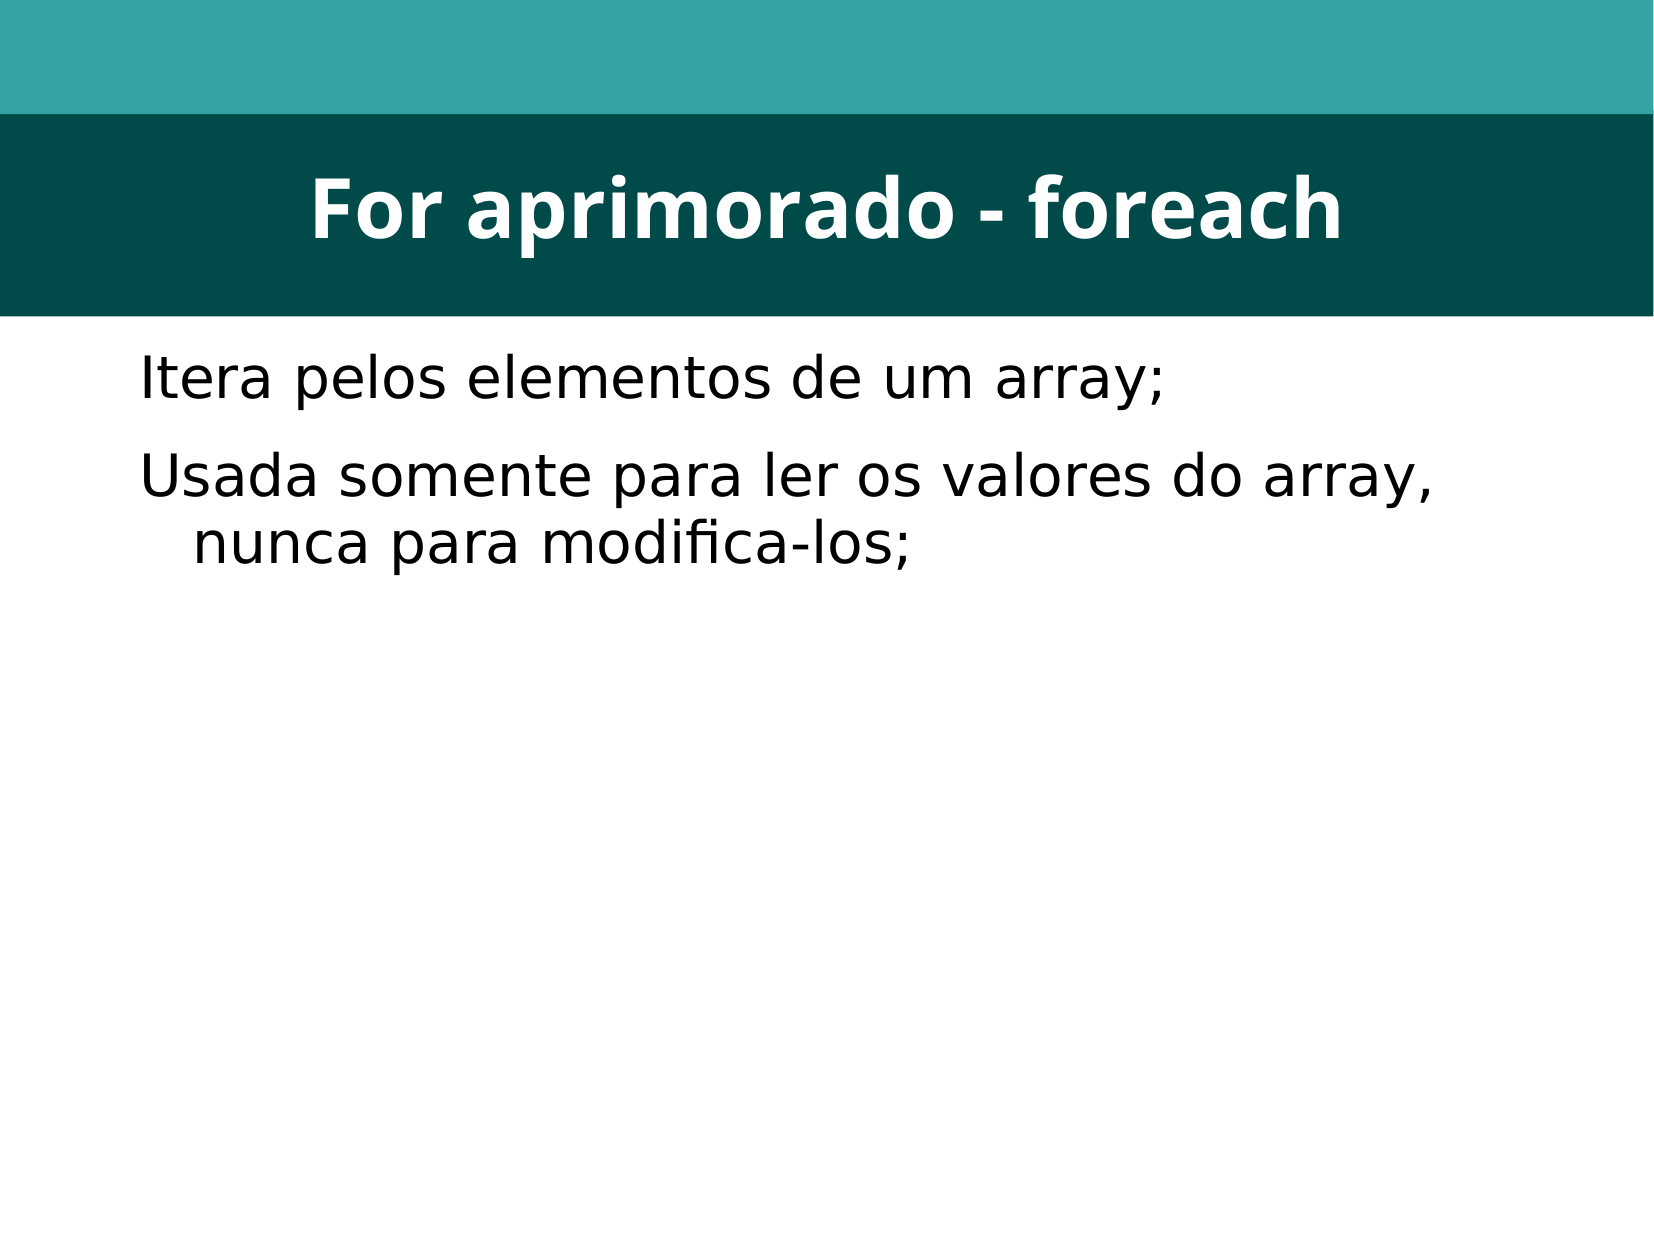

# For aprimorado - foreach
Itera pelos elementos de um array;
Usada somente para ler os valores do array, nunca para modifica-los;